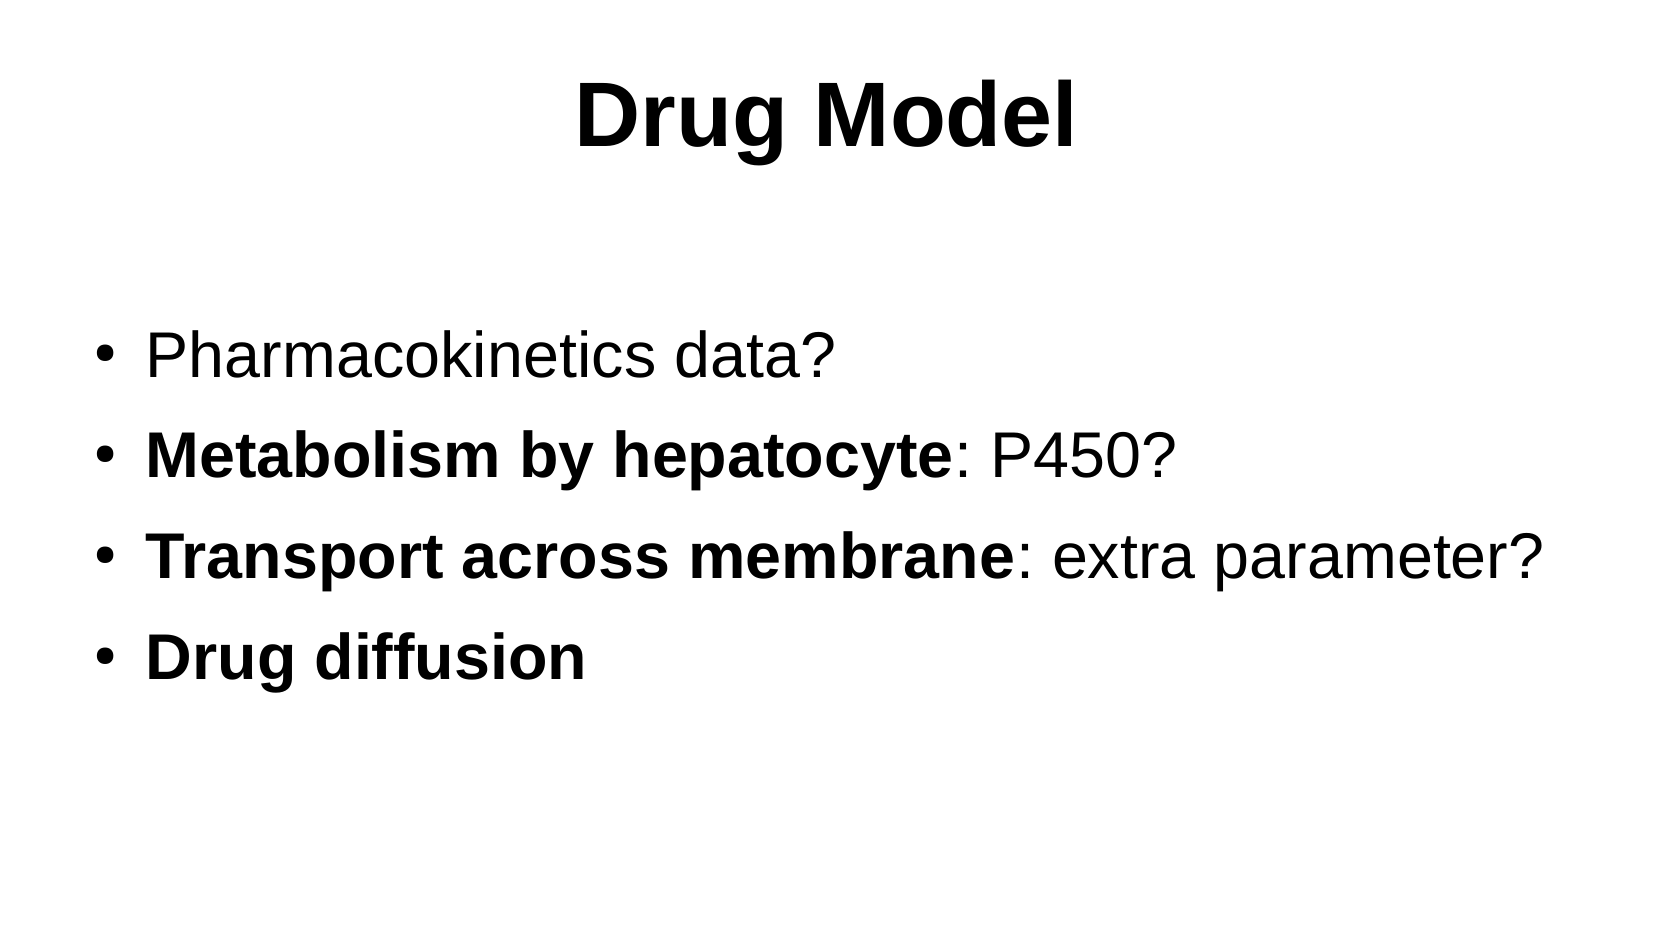

# Drug Model
Pharmacokinetics data?
Metabolism by hepatocyte: P450?
Transport across membrane: extra parameter?
Drug diffusion